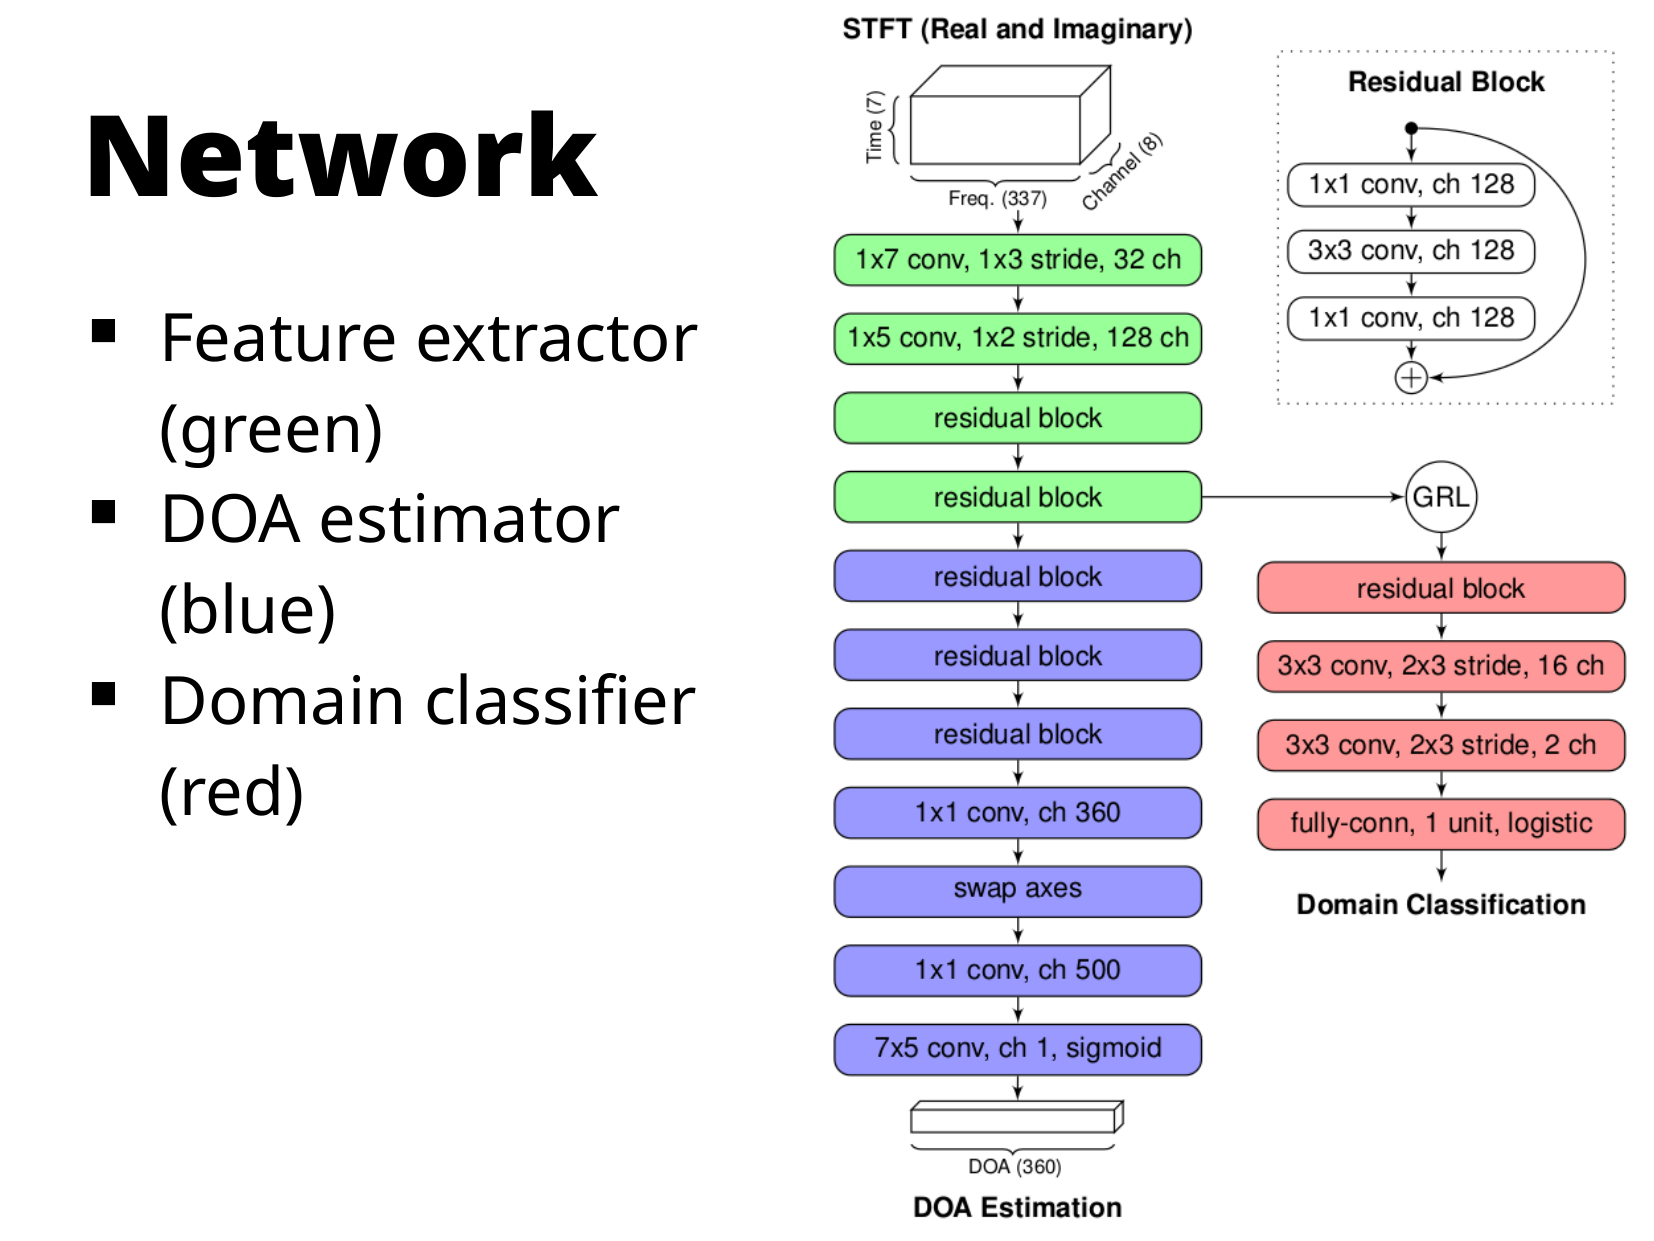

# Network
Feature extractor
(green)
DOA estimator
(blue)
Domain classifier
(red)
114